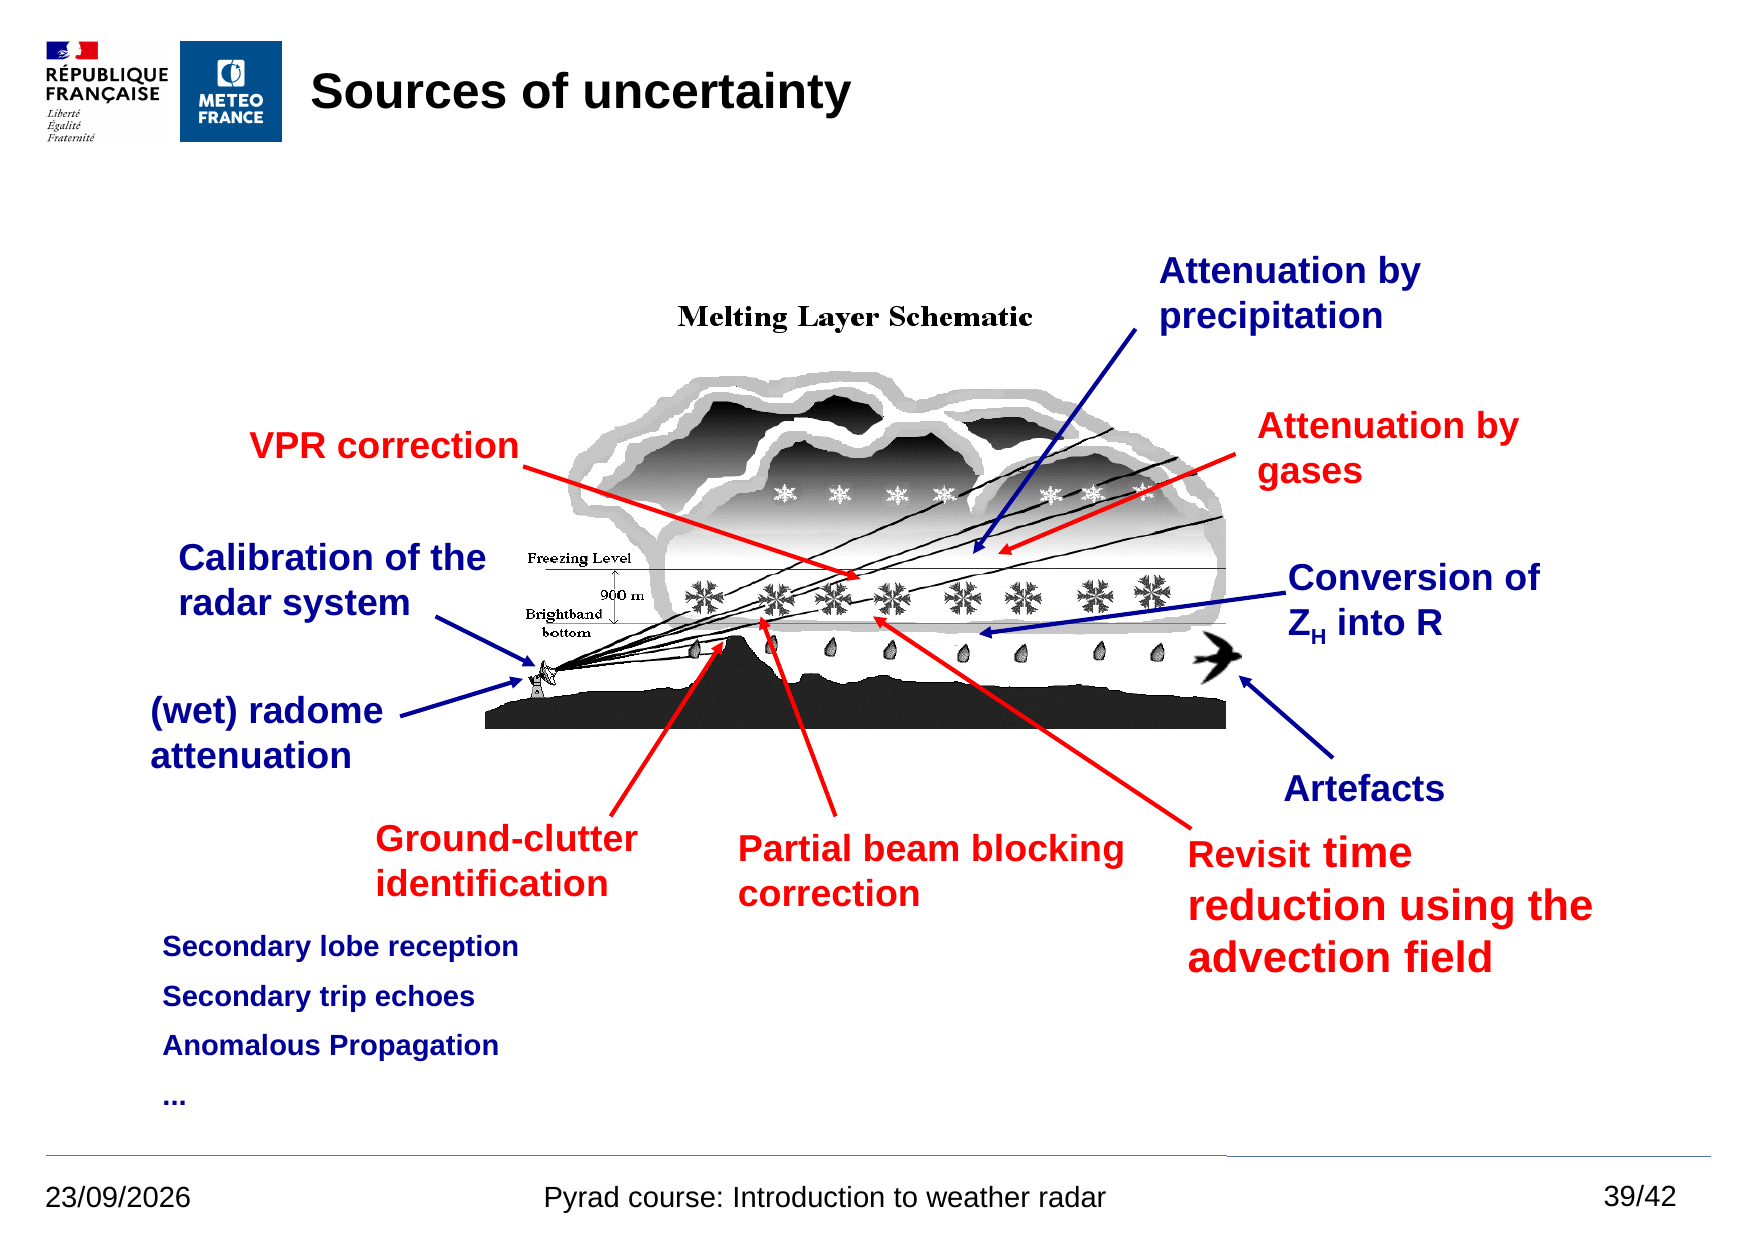

# Sources of uncertainty
Attenuation by precipitation
Attenuation by gases
VPR correction
Calibration of the radar system
Conversion of ZH into R
(wet) radome attenuation
Artefacts
Ground-clutter identification
Partial beam blocking correction
Revisit time reduction using the advection field
Secondary lobe reception
Secondary trip echoes
Anomalous Propagation
...
39
Pyrad course: Introduction to weather radar